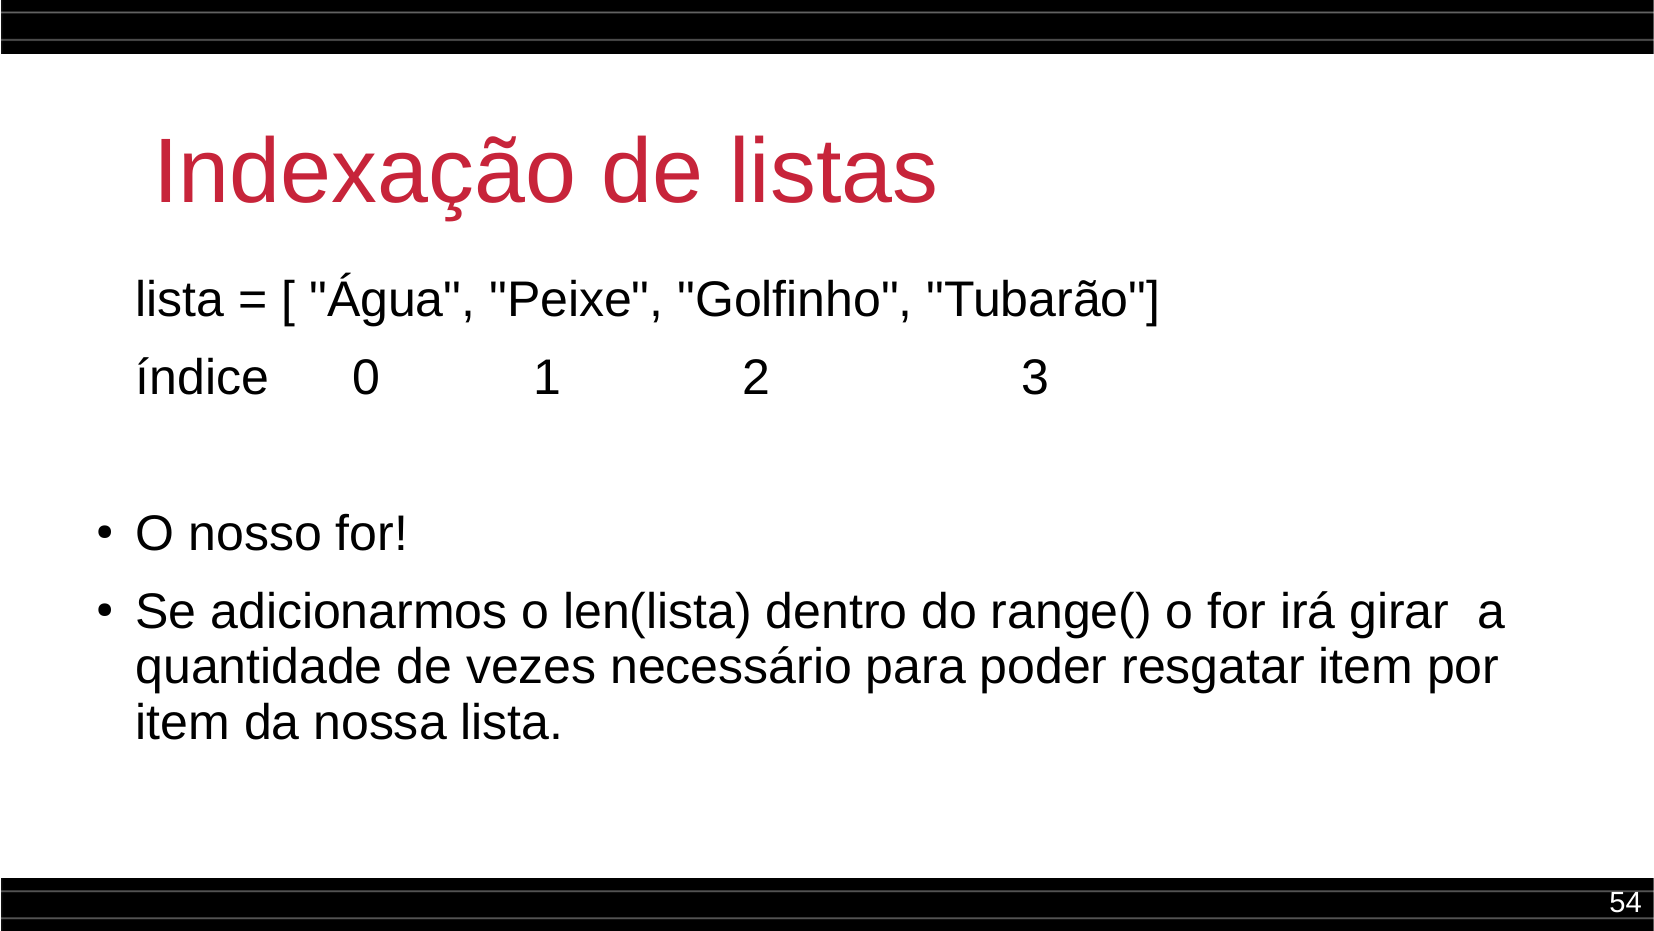

# Indexação de listas
lista = [ "Água", "Peixe", "Golfinho", "Tubarão"]
índice 0 1 2 3
O nosso for!
Se adicionarmos o len(lista) dentro do range() o for irá girar a quantidade de vezes necessário para poder resgatar item por item da nossa lista.